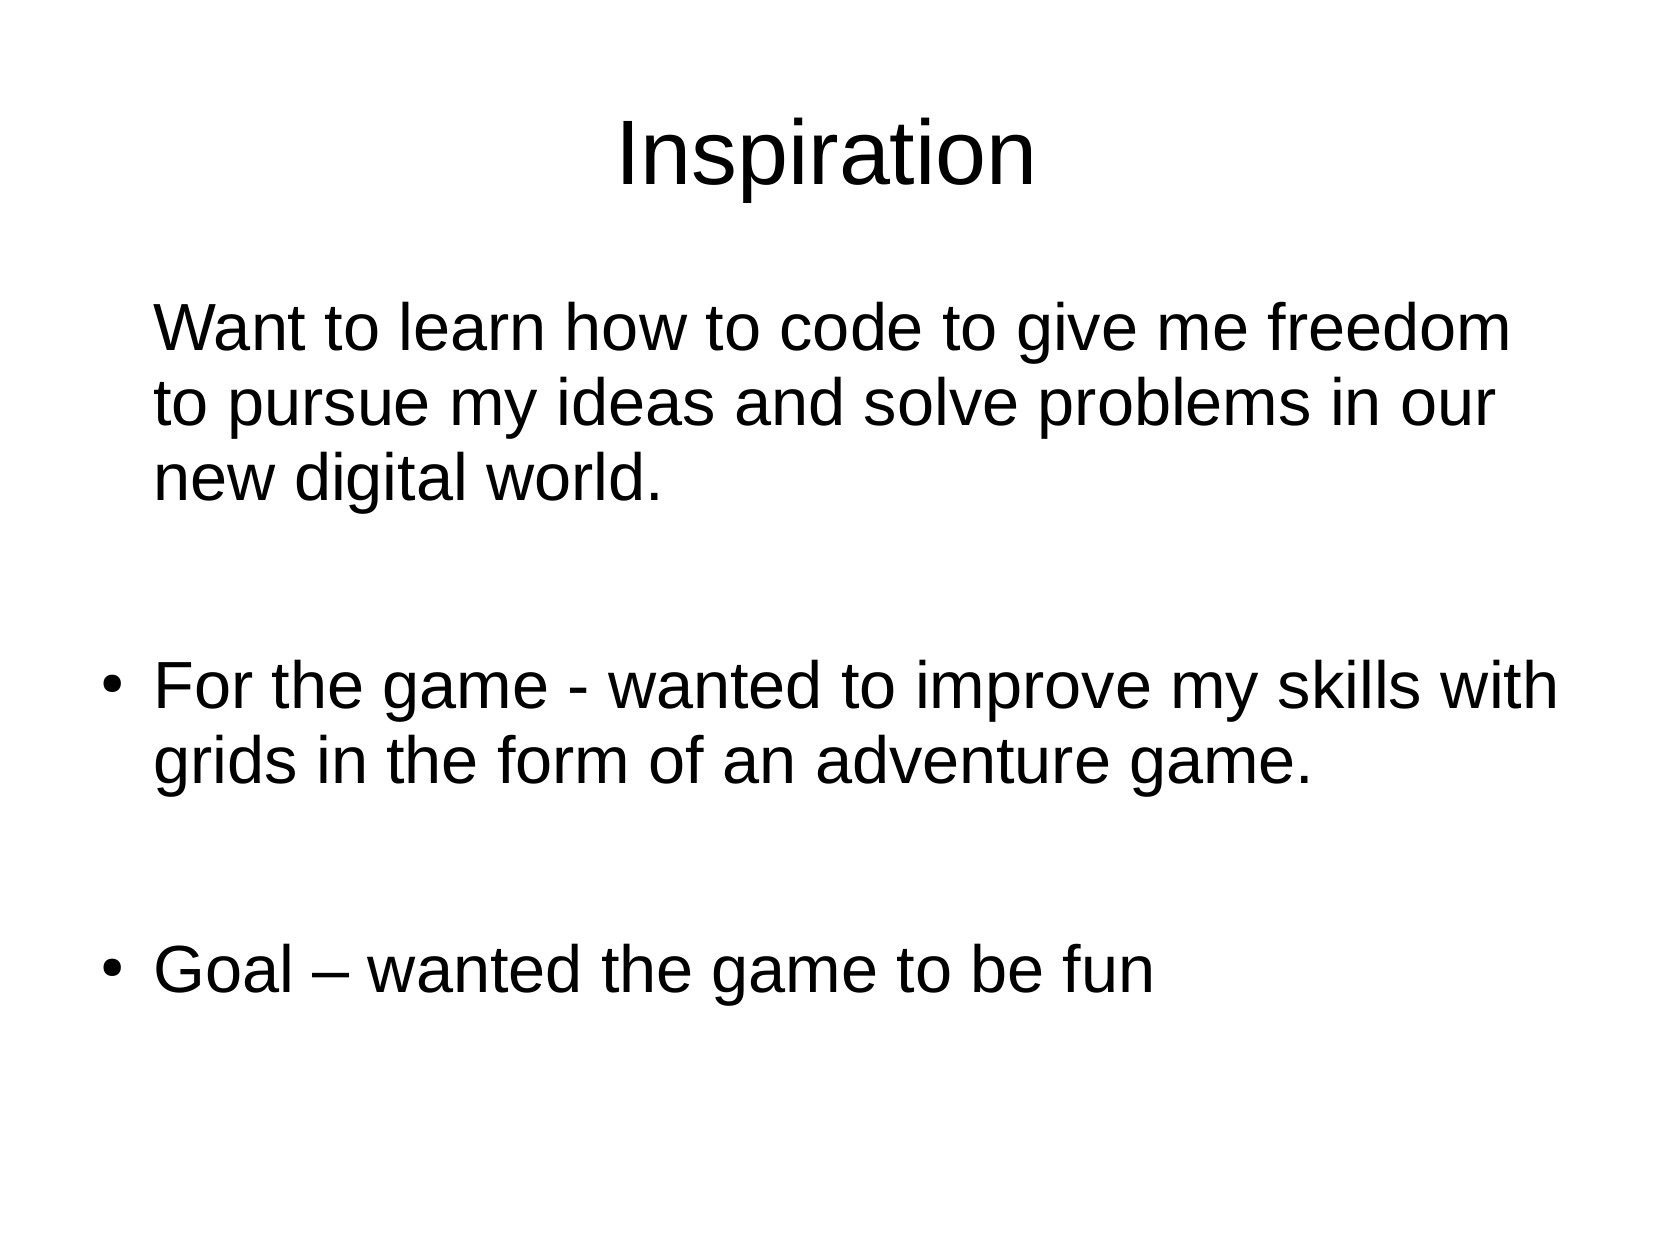

# Inspiration
Want to learn how to code to give me freedom to pursue my ideas and solve problems in our new digital world.
For the game - wanted to improve my skills with grids in the form of an adventure game.
Goal – wanted the game to be fun